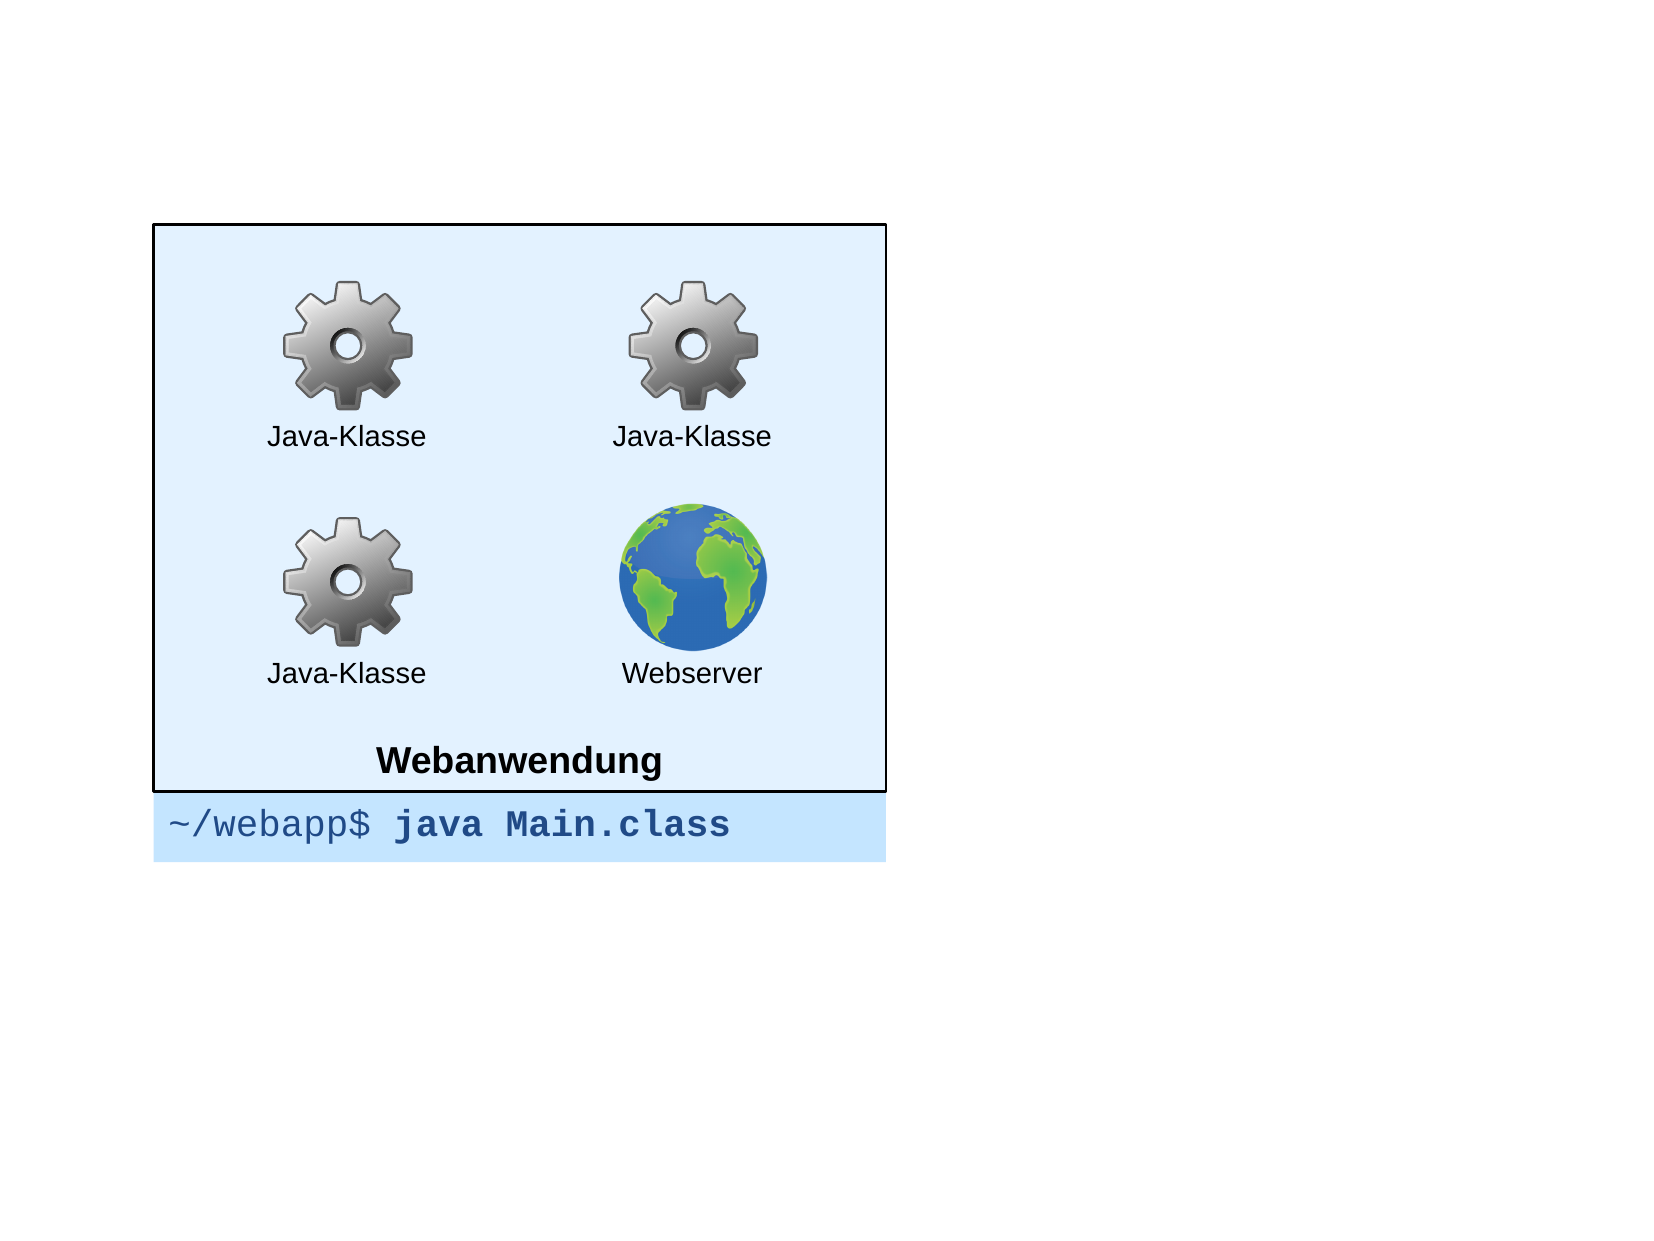

Java-Klasse
Java-Klasse
Java-Klasse
Webserver
Webanwendung
~/webapp$ java Main.class